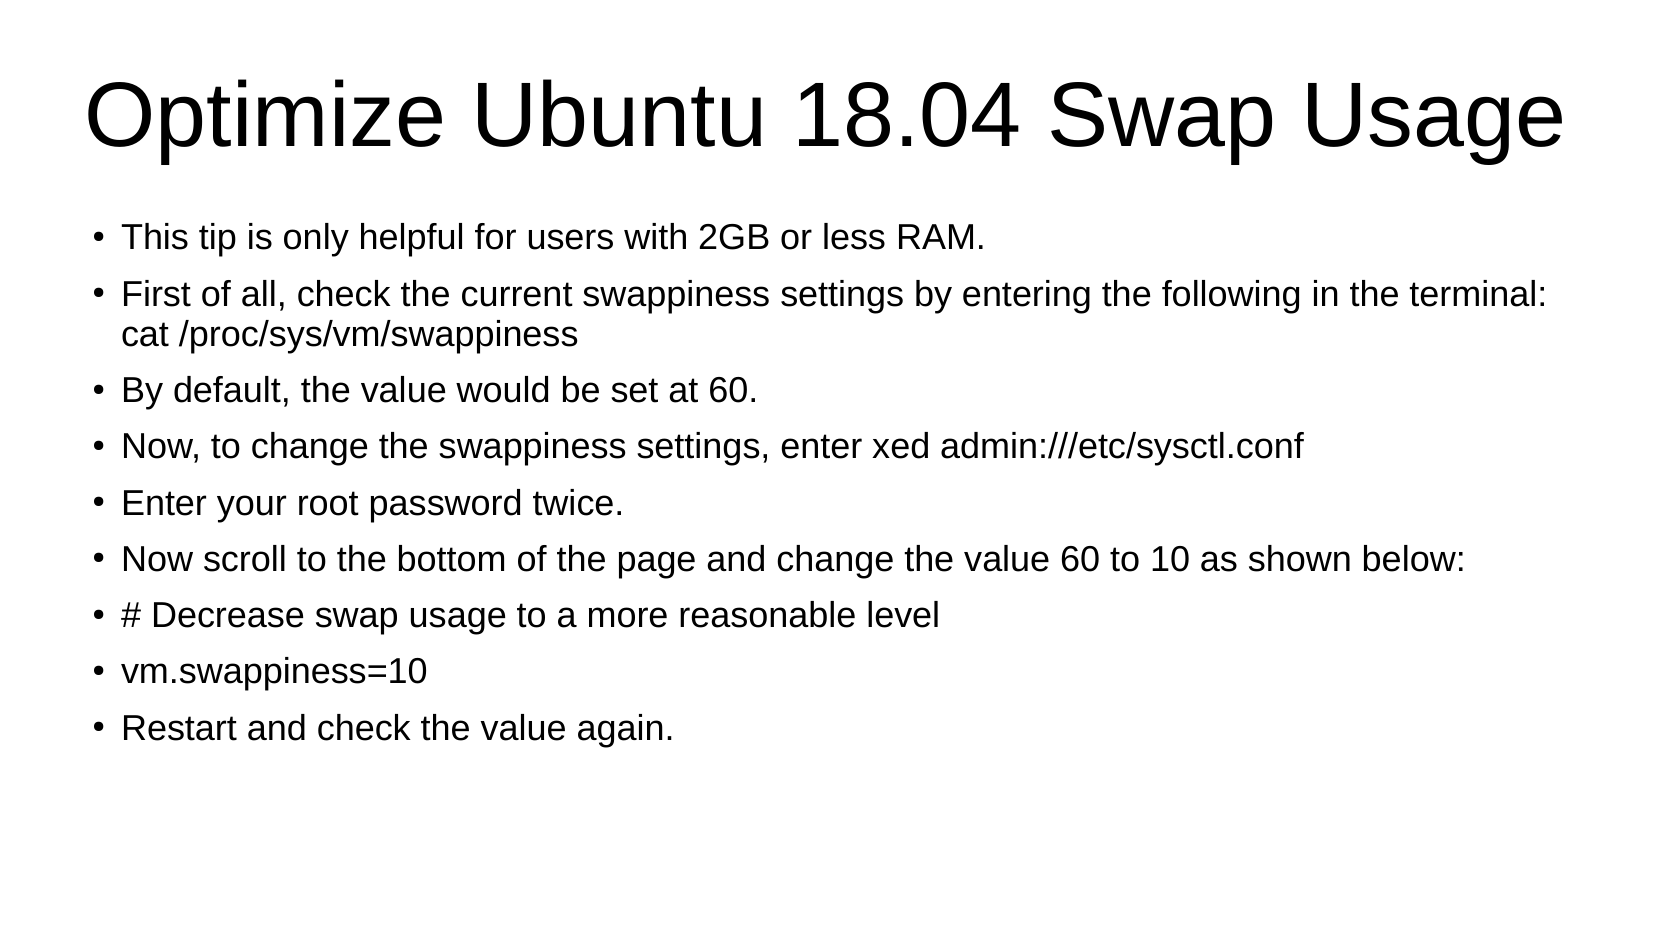

# Optimize Ubuntu 18.04 Swap Usage
This tip is only helpful for users with 2GB or less RAM.
First of all, check the current swappiness settings by entering the following in the terminal: cat /proc/sys/vm/swappiness
By default, the value would be set at 60.
Now, to change the swappiness settings, enter xed admin:///etc/sysctl.conf
Enter your root password twice.
Now scroll to the bottom of the page and change the value 60 to 10 as shown below:
# Decrease swap usage to a more reasonable level
vm.swappiness=10
Restart and check the value again.